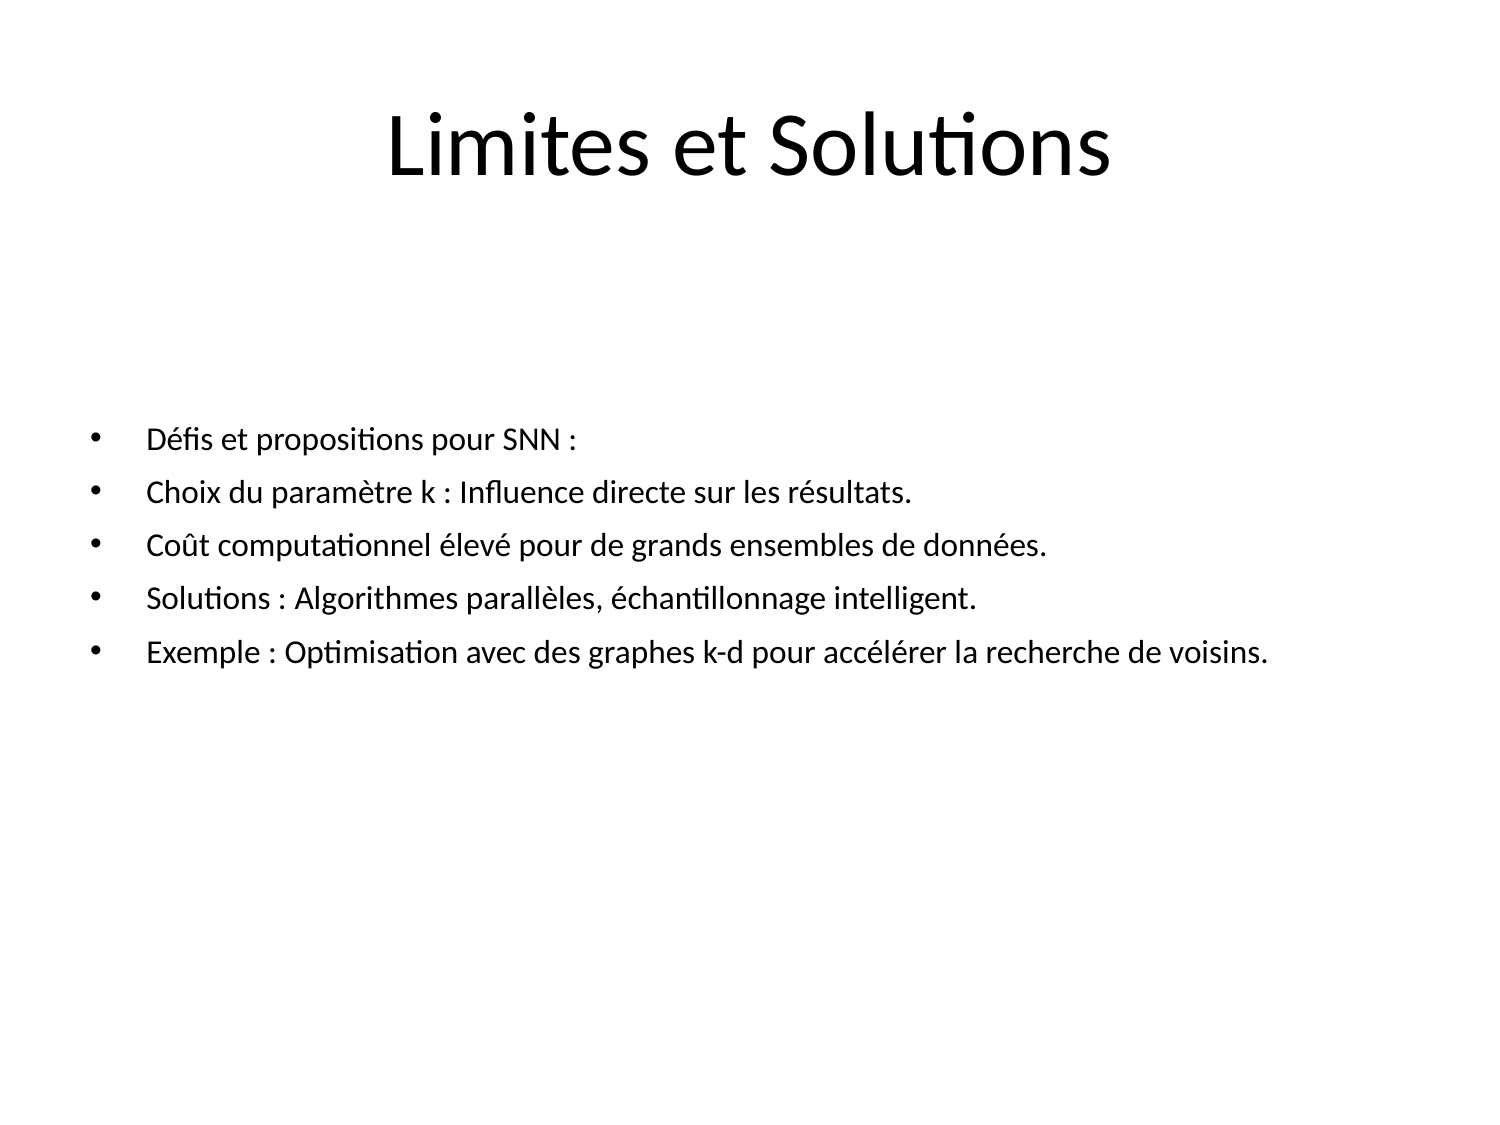

# Limites et Solutions
Défis et propositions pour SNN :
Choix du paramètre k : Influence directe sur les résultats.
Coût computationnel élevé pour de grands ensembles de données.
Solutions : Algorithmes parallèles, échantillonnage intelligent.
Exemple : Optimisation avec des graphes k-d pour accélérer la recherche de voisins.